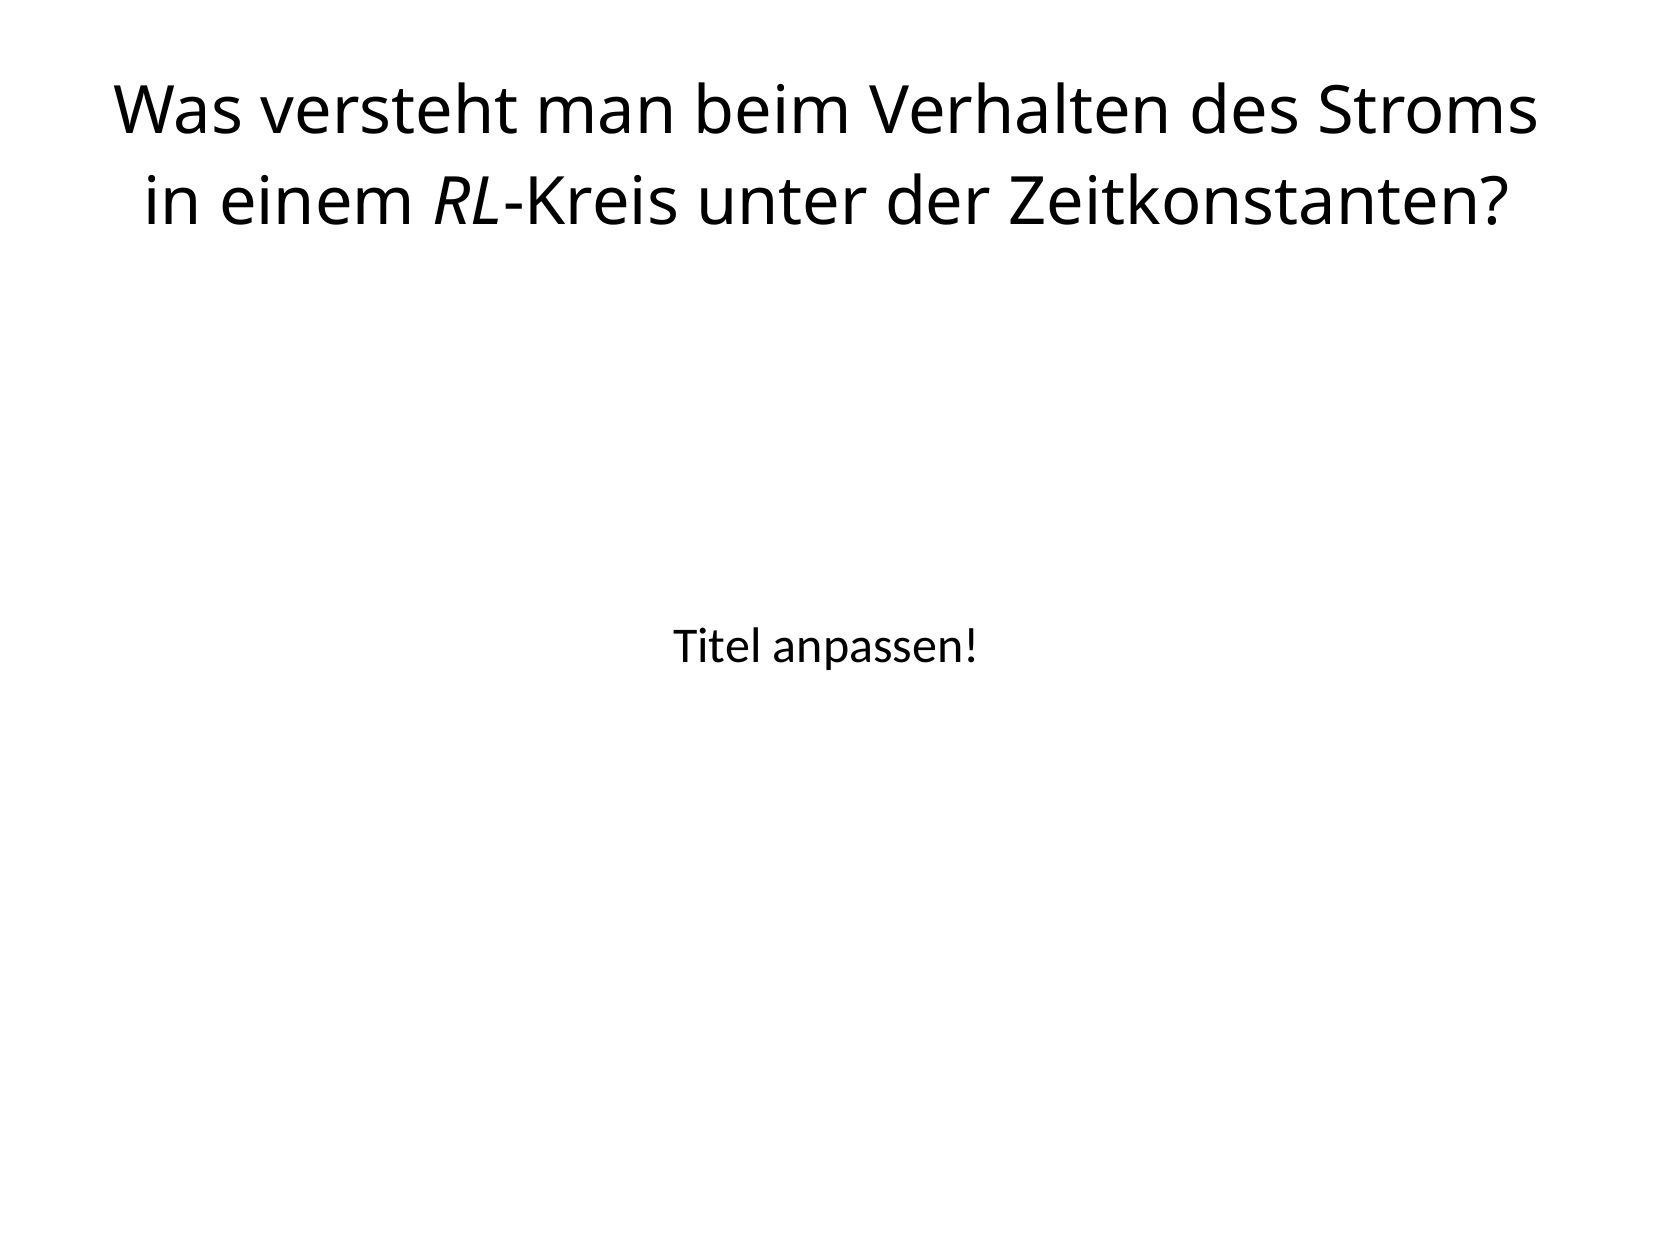

# Was versteht man beim Verhalten des Stroms in einem RL-Kreis unter der Zeitkonstanten?
Titel anpassen!